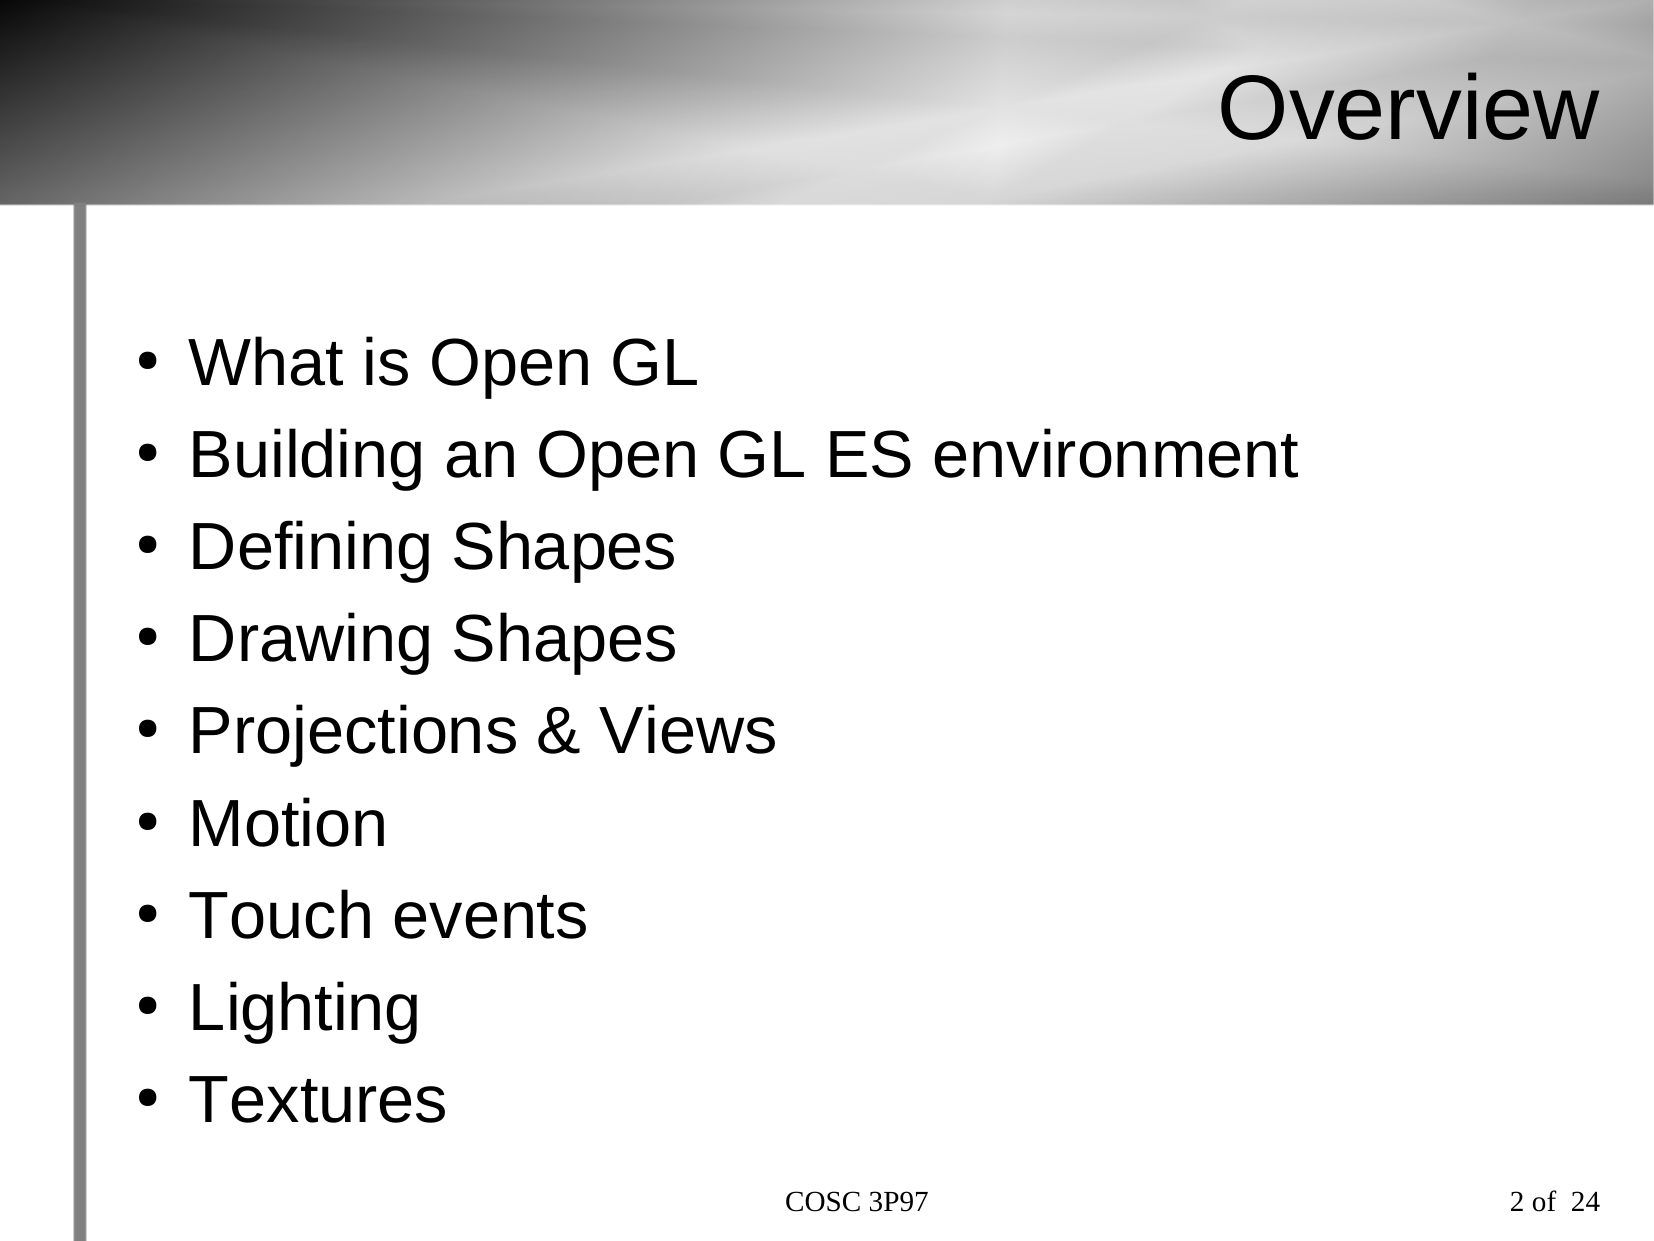

# Overview
What is Open GL
Building an Open GL ES environment
Defining Shapes
Drawing Shapes
Projections & Views
Motion
Touch events
Lighting
Textures
COSC 3P97
2